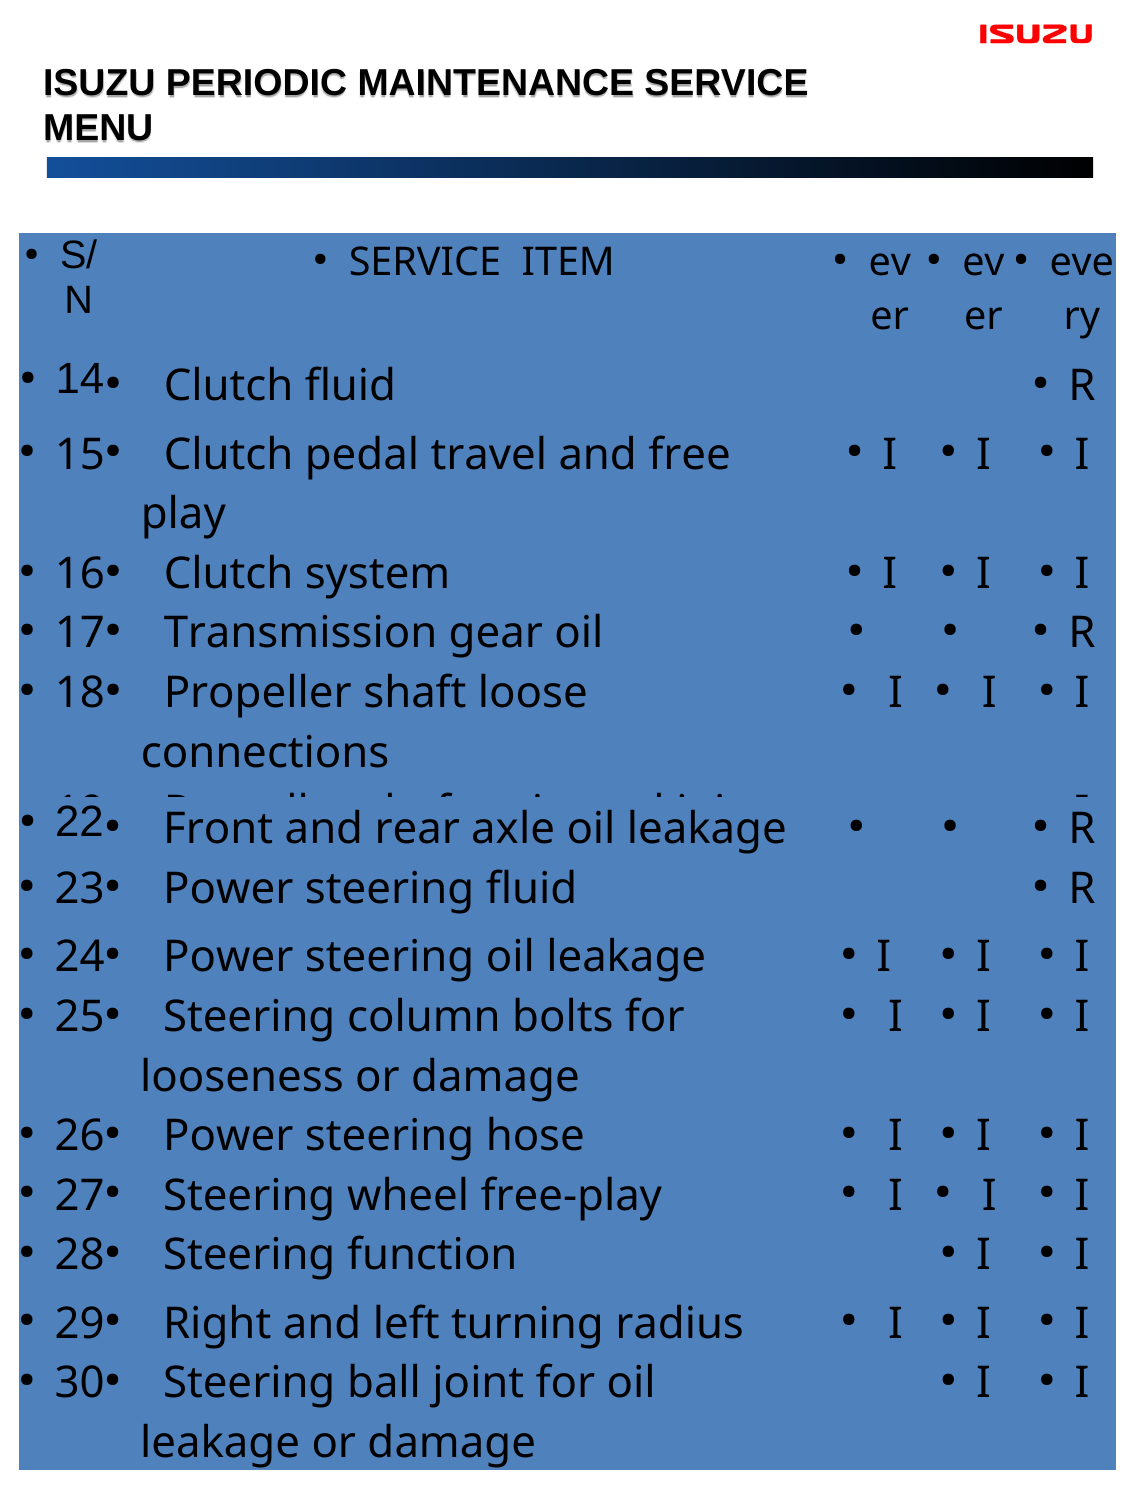

ISUZU PERIODIC MAINTENANCE SERVICE MENU
| S/N | SERVICE ITEM | every 5K | every 10K | every 20K |
| --- | --- | --- | --- | --- |
| 14 | Clutch fluid | | | R |
| --- | --- | --- | --- | --- |
| 15 | Clutch pedal travel and free play | I | I | I |
| 16 | Clutch system | I | I | I |
| 17 | Transmission gear oil | | | R |
| 18 | Propeller shaft loose connections | I | I | I |
| 19 | Propeller shaft universal joints and spline for wear | | | I |
| 20 | Propeller shaft universal joints and sliding sleeve | L | L | L |
| 21 | Differential gear oil | | | R |
| 22 | Front and rear axle oil leakage | | | R |
| --- | --- | --- | --- | --- |
| 23 | Power steering fluid | | | R |
| 24 | Power steering oil leakage | I | I | I |
| 25 | Steering column bolts for looseness or damage | I | I | I |
| 26 | Power steering hose | I | I | I |
| 27 | Steering wheel free-play | I | I | I |
| 28 | Steering function | | I | I |
| 29 | Right and left turning radius | I | I | I |
| 30 | Steering ball joint for oil leakage or damage | | I | I |